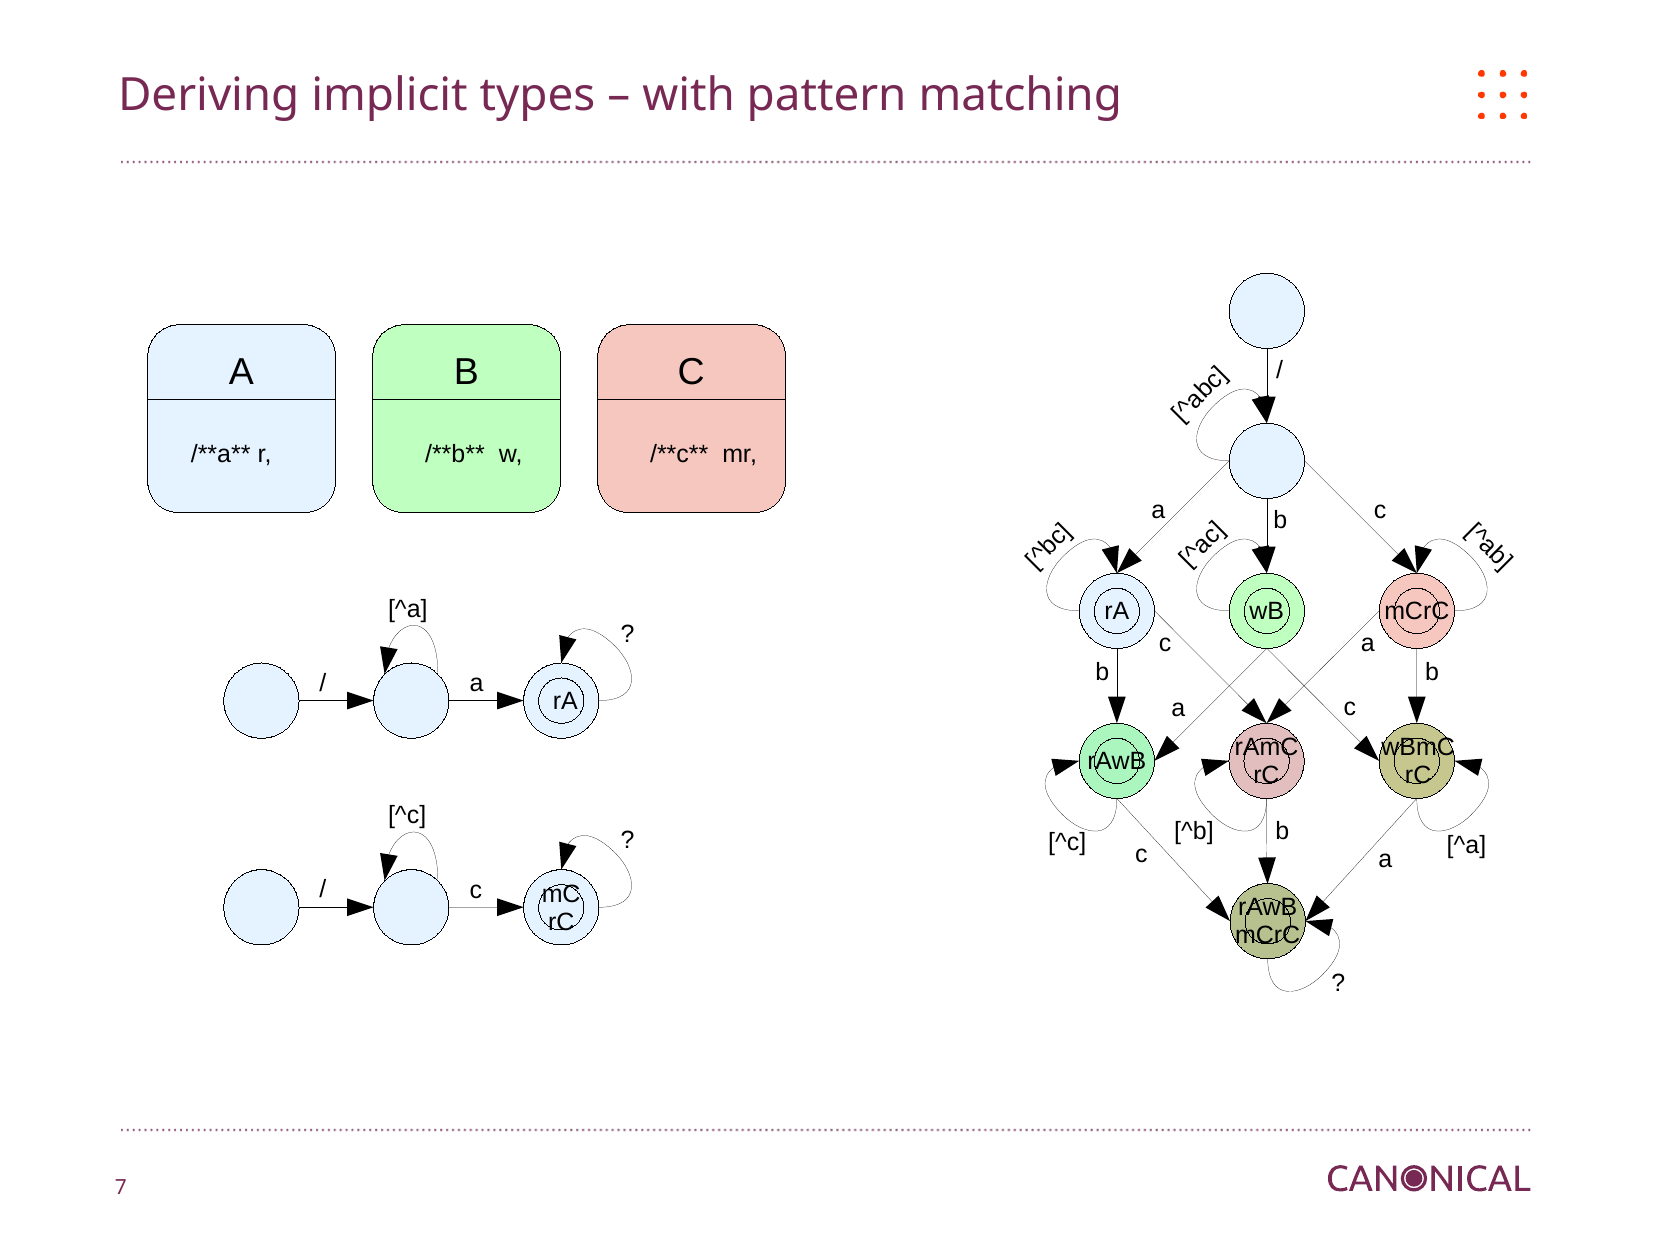

# Deriving implicit types – with pattern matching
/
[^abc]
a
c
b
[^ac]
[^bc]
[^ab]
rA
wB
mCrC
c
a
b
b
c
a
rAmC
rC
wBmC
rC
rAwB
[^b]
b
[^c]
[^a]
c
a
rAwB
mCrC
?
A
B
C
/**a** r,
/**b** w,
/**c** mr,
Social and email
[^a]
?
/
a
rA
[^c]
?
/
c
mC
rC
Ubuntu One